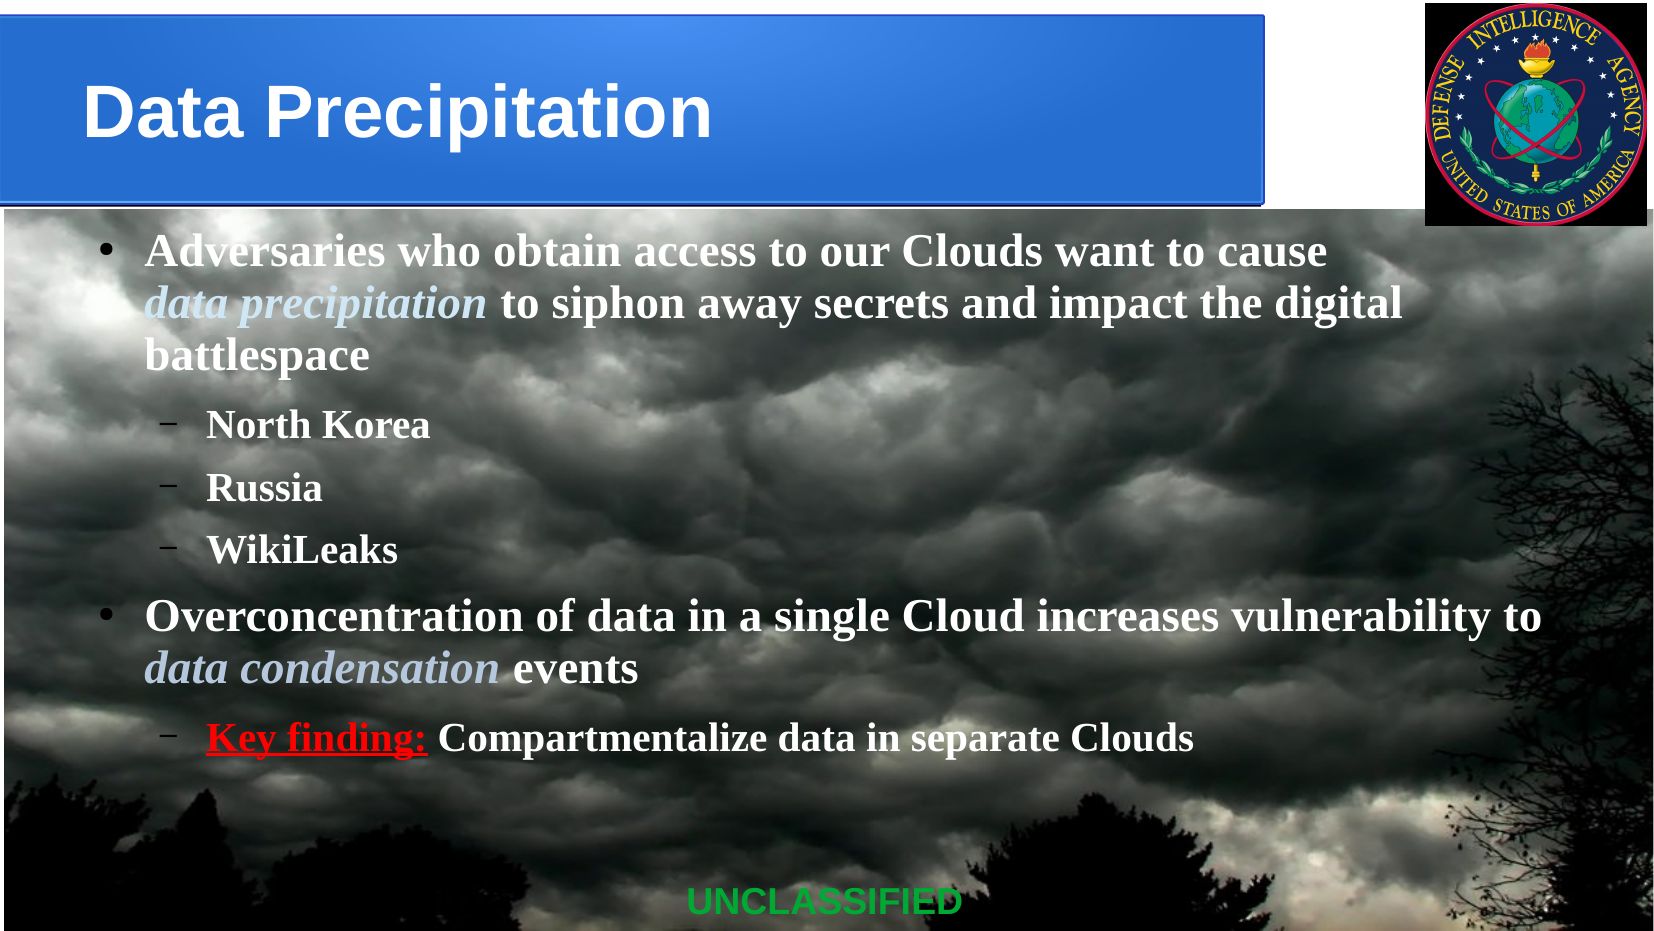

# Data Precipitation
Adversaries who obtain access to our Clouds want to cause
data precipitation to siphon away secrets and impact the digital battlespace
North Korea
Russia
WikiLeaks
Overconcentration of data in a single Cloud increases vulnerability to data condensation events
Key finding: Compartmentalize data in separate Clouds
UNCLASSIFIED